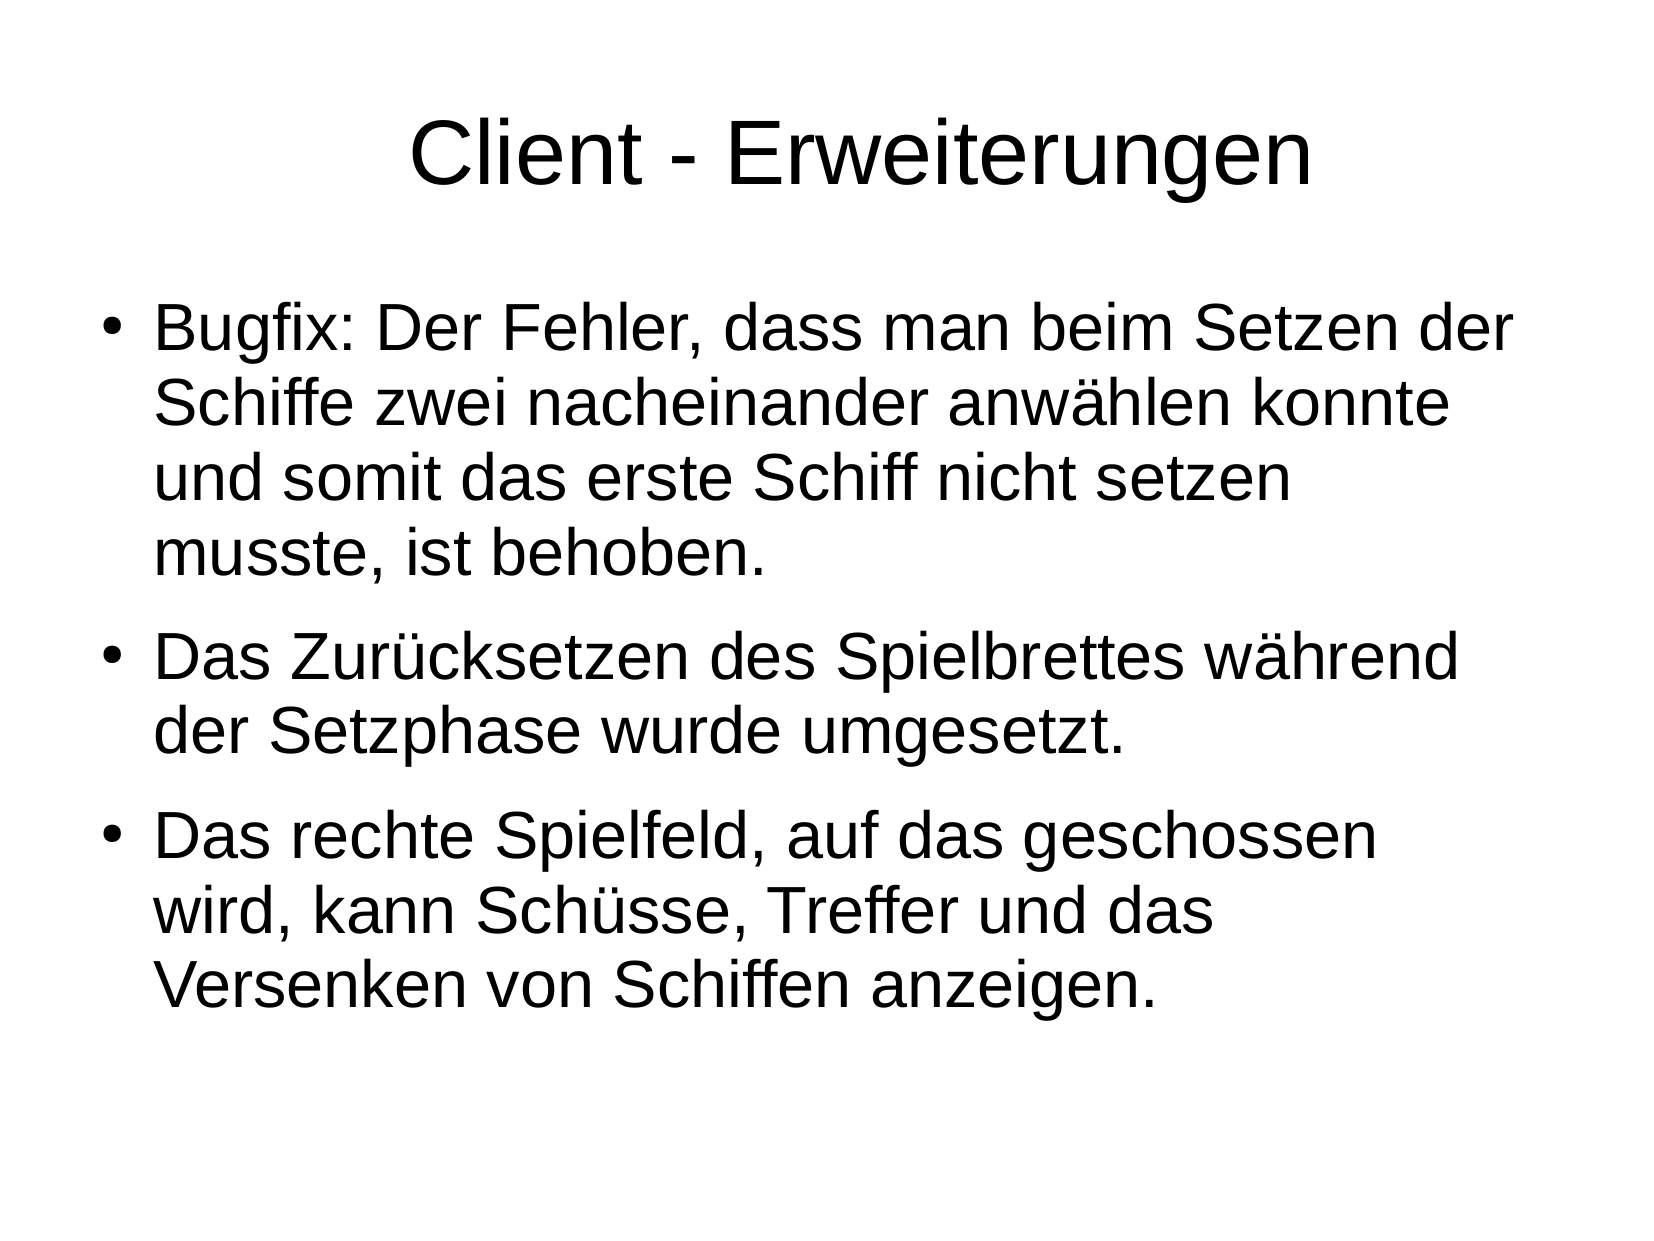

# Client - Erweiterungen
Bugfix: Der Fehler, dass man beim Setzen der Schiffe zwei nacheinander anwählen konnte und somit das erste Schiff nicht setzen musste, ist behoben.
Das Zurücksetzen des Spielbrettes während der Setzphase wurde umgesetzt.
Das rechte Spielfeld, auf das geschossen wird, kann Schüsse, Treffer und das Versenken von Schiffen anzeigen.